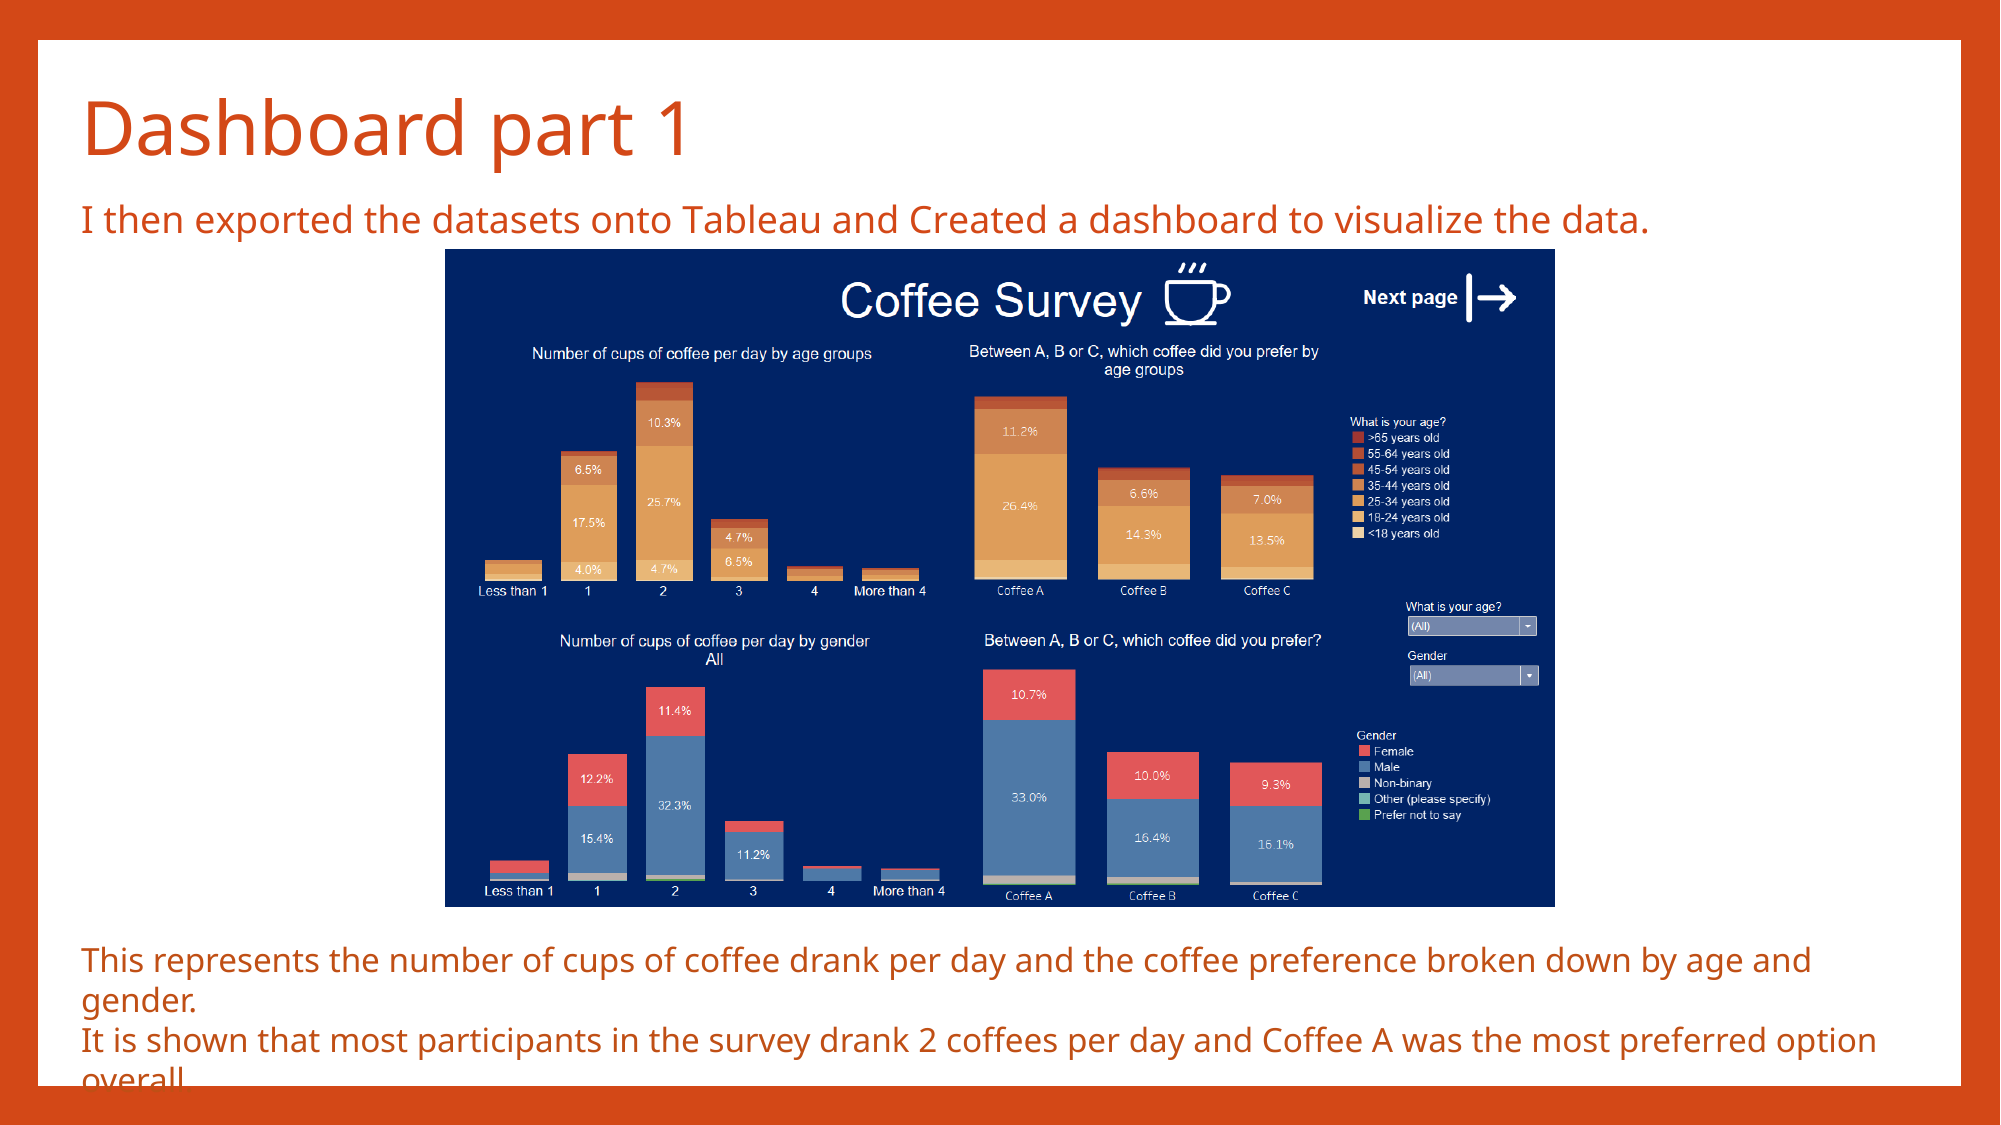

# Dashboard part 1
I then exported the datasets onto Tableau and Created a dashboard to visualize the data.
This represents the number of cups of coffee drank per day and the coffee preference broken down by age and gender.
It is shown that most participants in the survey drank 2 coffees per day and Coffee A was the most preferred option overall.